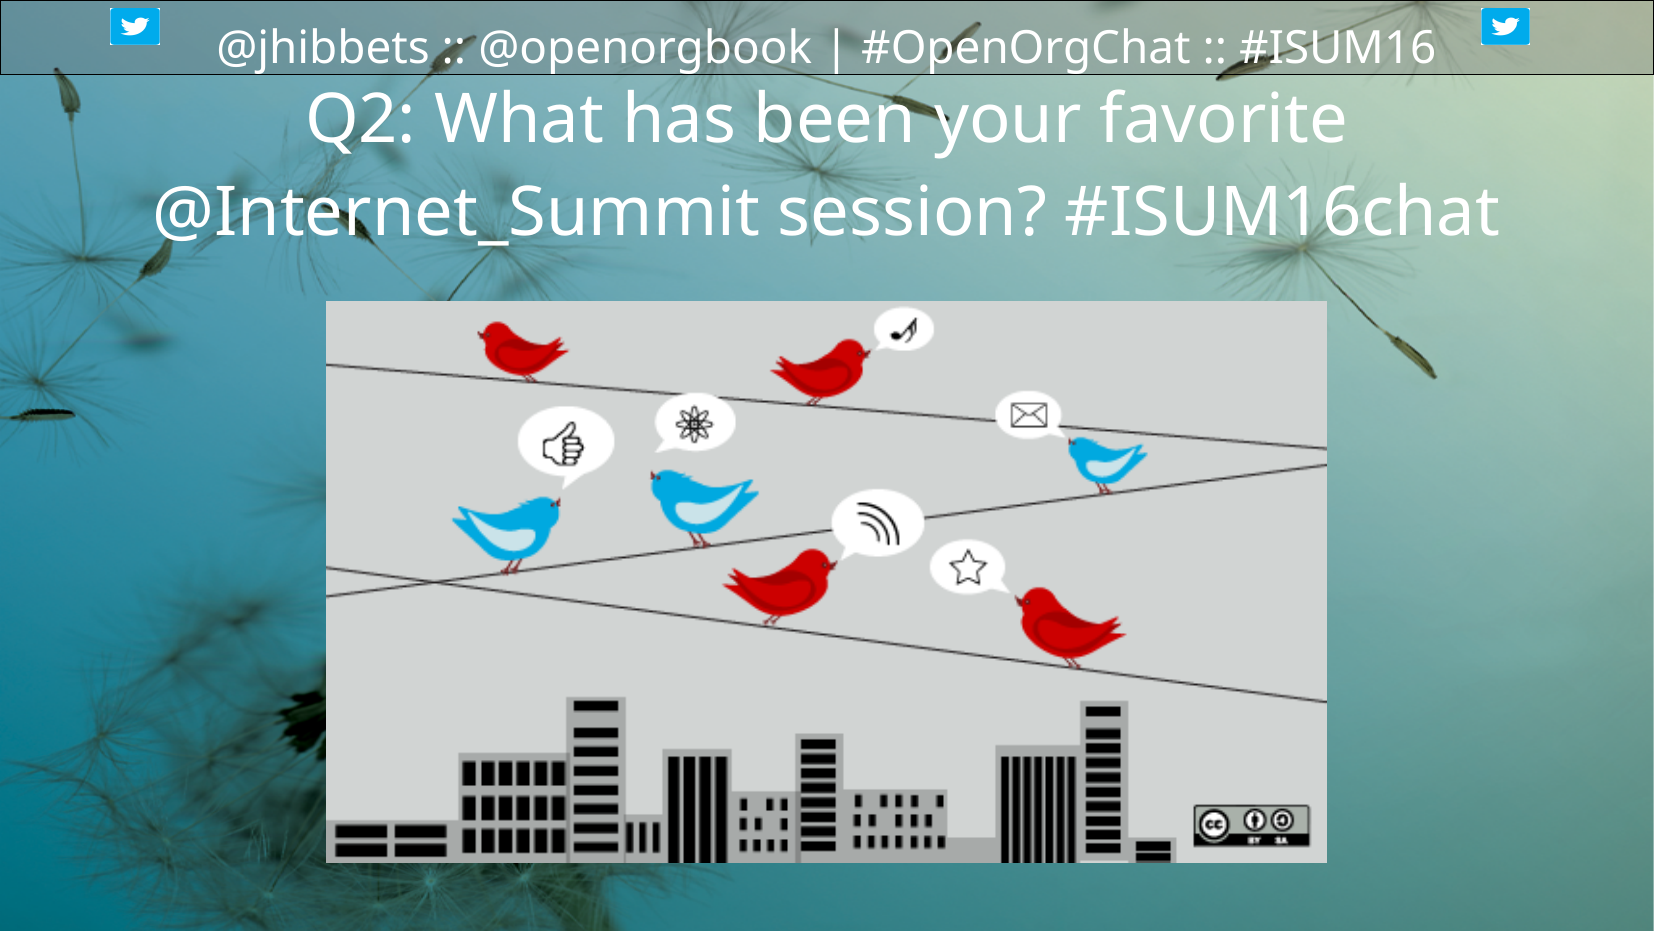

# Q2: What has been your favorite @Internet_Summit session? #ISUM16chat